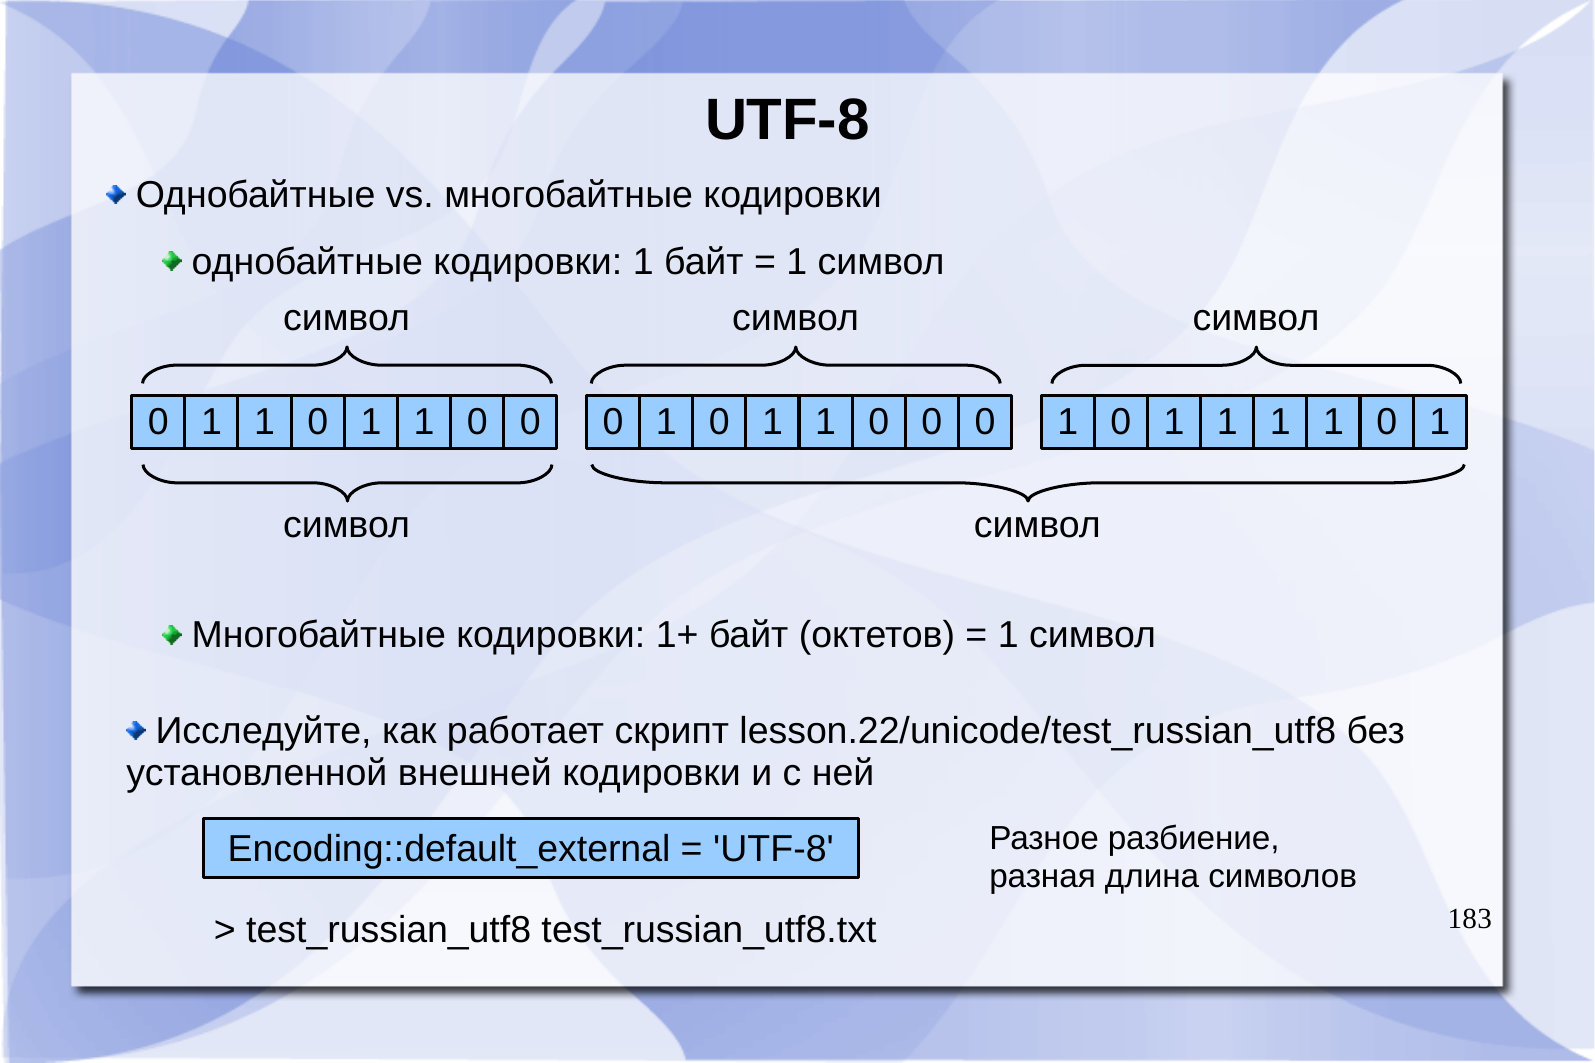

# UTF-8
 Однобайтные vs. многобайтные кодировки
 однобайтные кодировки: 1 байт = 1 символ
символ
символ
символ
1
0
1
0
0
1
1
0
1
1
0
0
0
0
1
0
0
1
1
1
1
1
1
0
символ
символ
 Многобайтные кодировки: 1+ байт (октетов) = 1 символ
 Исследуйте, как работает скрипт lesson.22/unicode/test_russian_utf8 без установленной внешней кодировки и с ней
Encoding::default_external = 'UTF-8'
> test_russian_utf8 test_russian_utf8.txt
Разное разбиение, разная длина символов
183